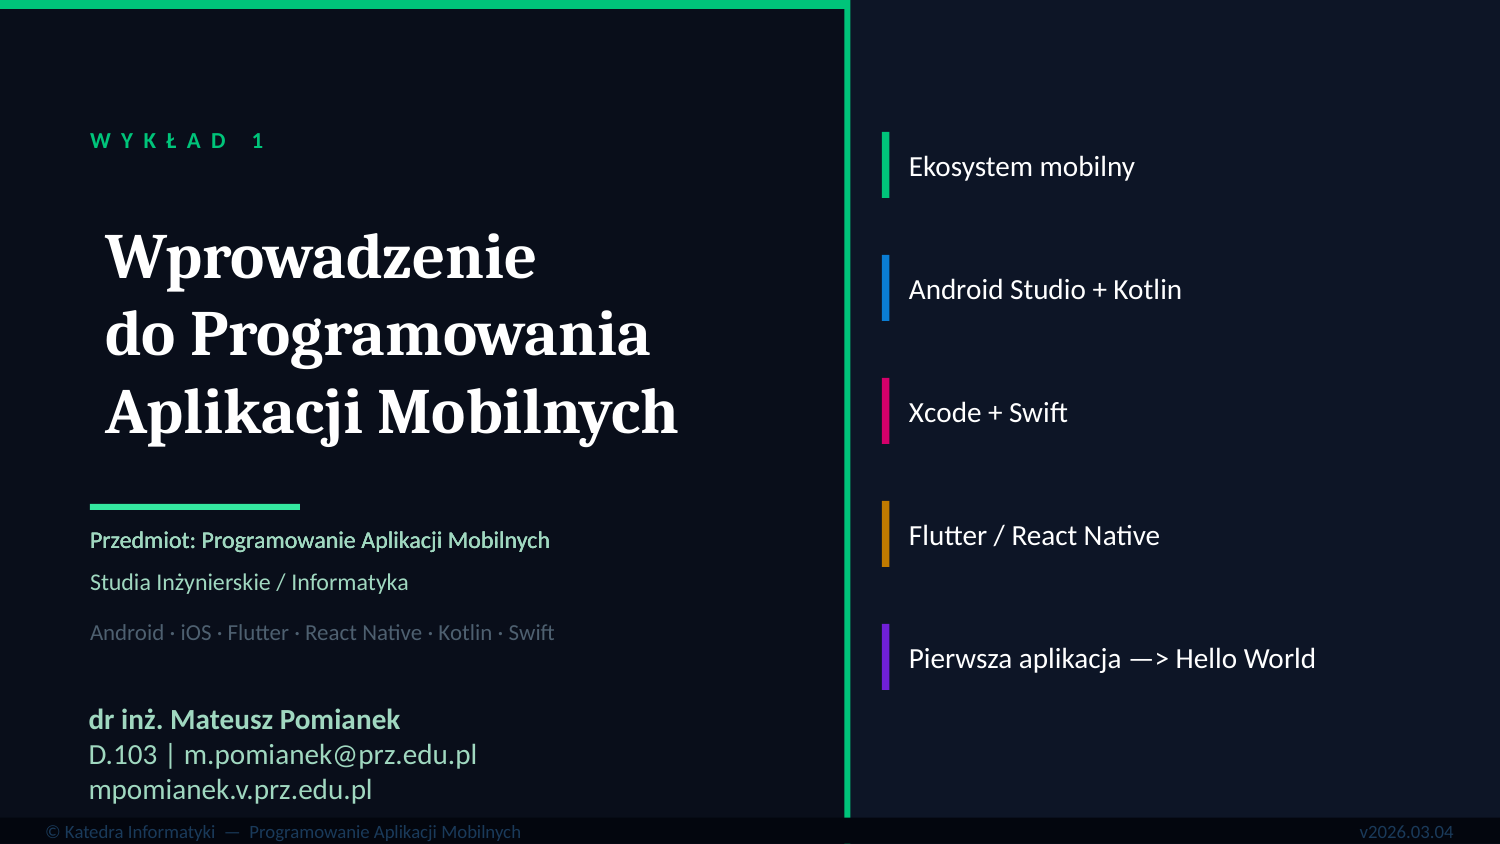

WYKŁAD 1
Ekosystem mobilny
Wprowadzenie
do Programowania
Aplikacji Mobilnych
Android Studio + Kotlin
Xcode + Swift
Flutter / React Native
Przedmiot: Programowanie Aplikacji Mobilnych
Przedmiot: Programowanie Aplikacji Mobilnych
Przedmiot: Programowanie Aplikacji Mobilnych
Studia Inżynierskie / Informatyka
Android · iOS · Flutter · React Native · Kotlin · Swift
Pierwsza aplikacja —> Hello World
dr inż. Mateusz Pomianek
D.103 | m.pomianek@prz.edu.pl
mpomianek.v.prz.edu.pl
© Katedra Informatyki — Programowanie Aplikacji Mobilnych 					 v2026.03.04